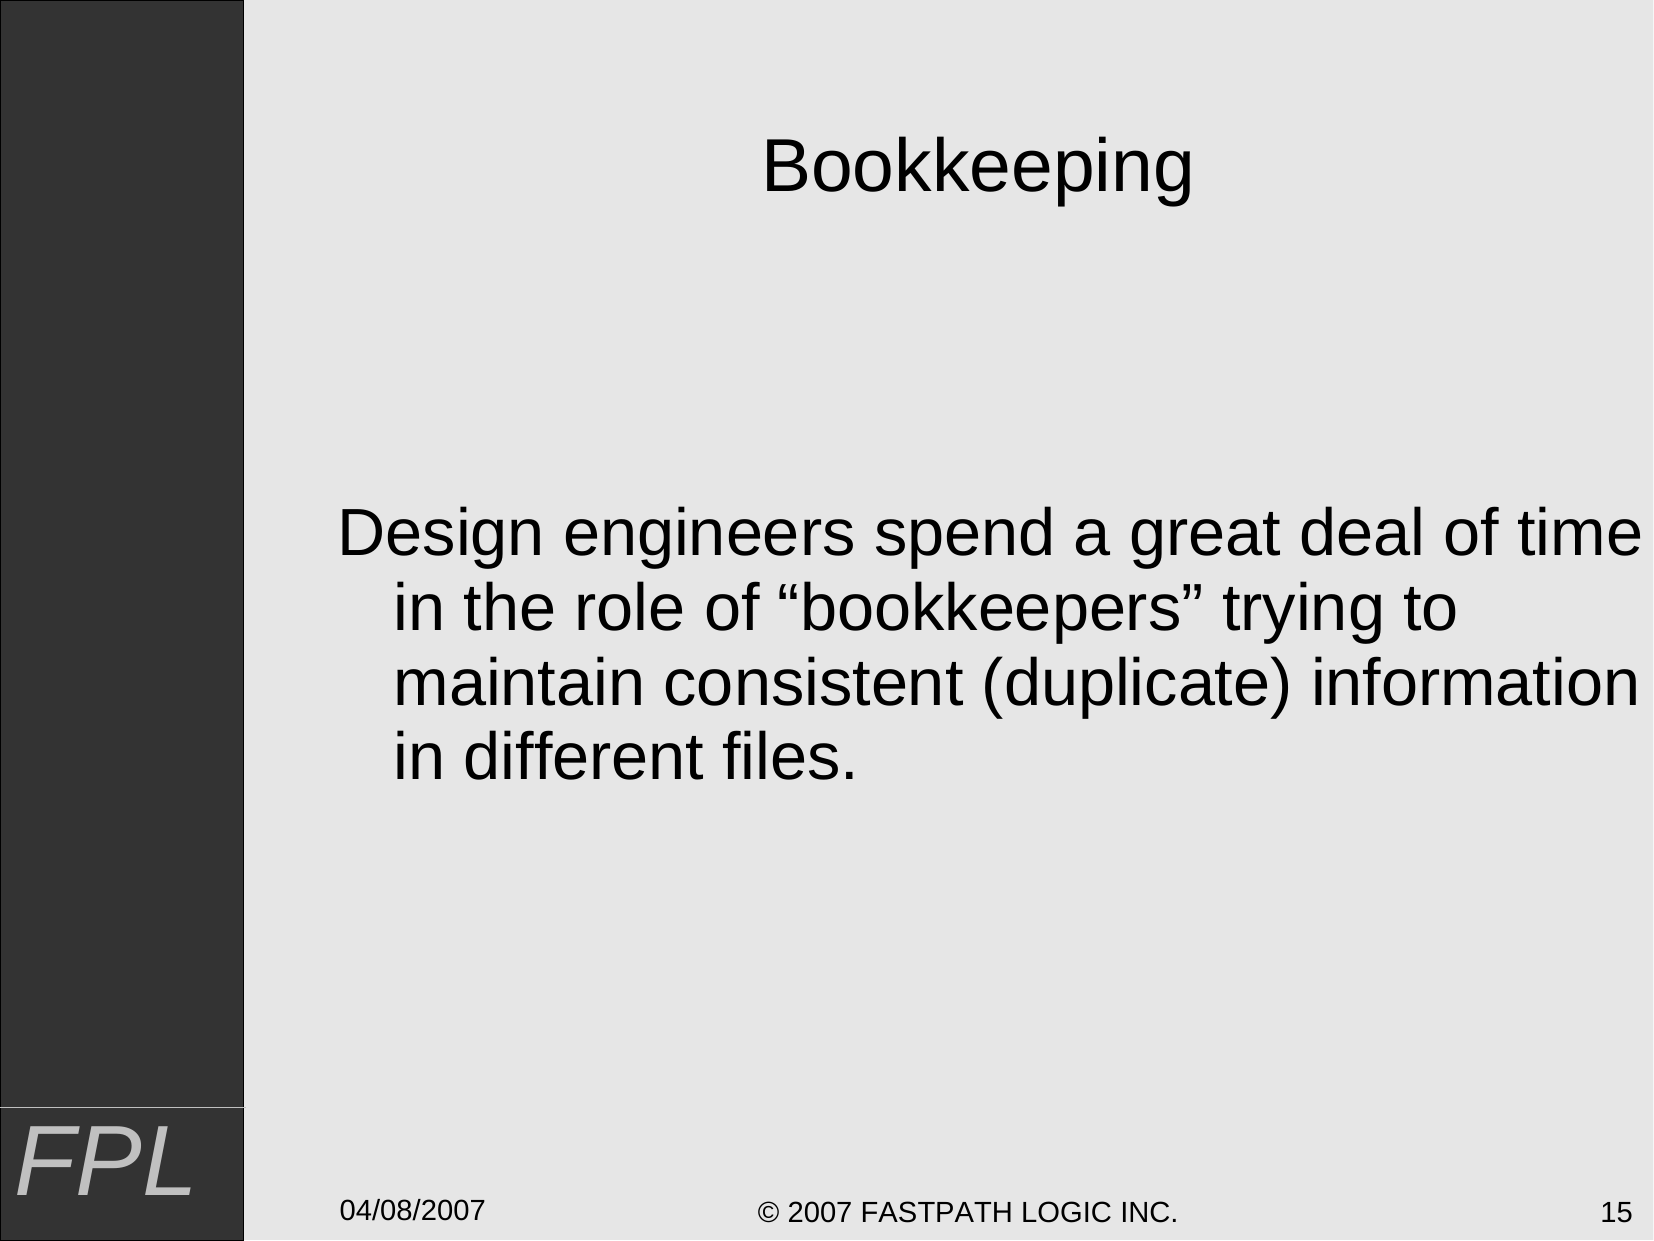

# Bookkeeping
Design engineers spend a great deal of time in the role of “bookkeepers” trying to maintain consistent (duplicate) information in different files.
04/08/2007
15
© 2007 FASTPATH LOGIC INC.